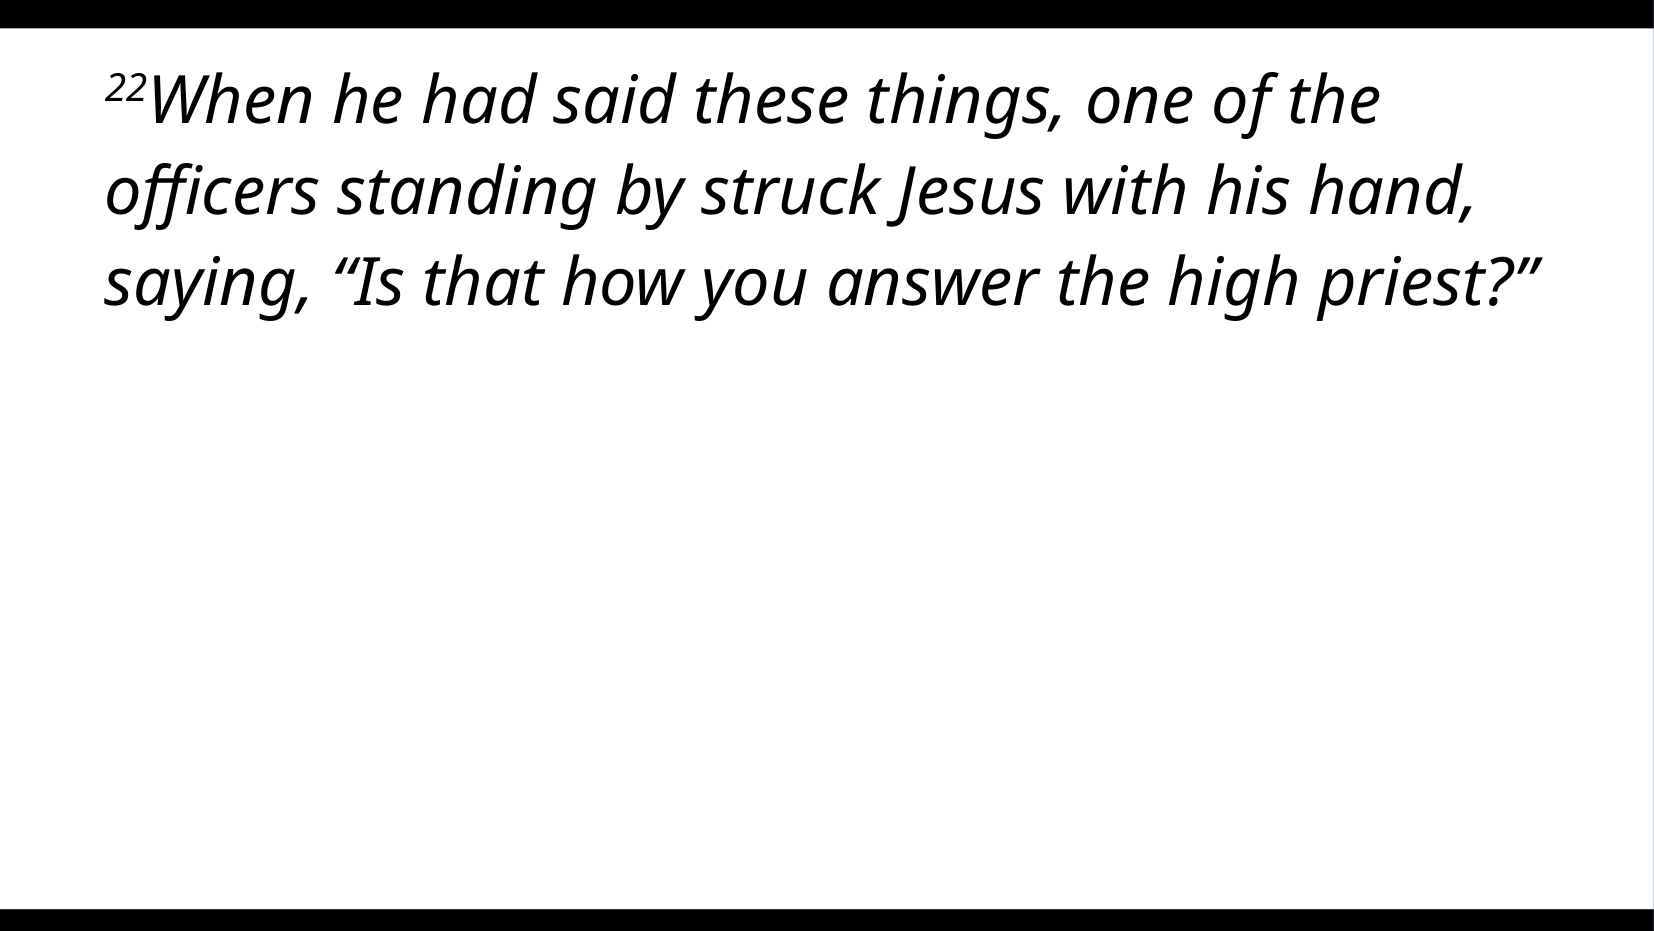

22When he had said these things, one of the officers standing by struck Jesus with his hand, saying, “Is that how you answer the high priest?”